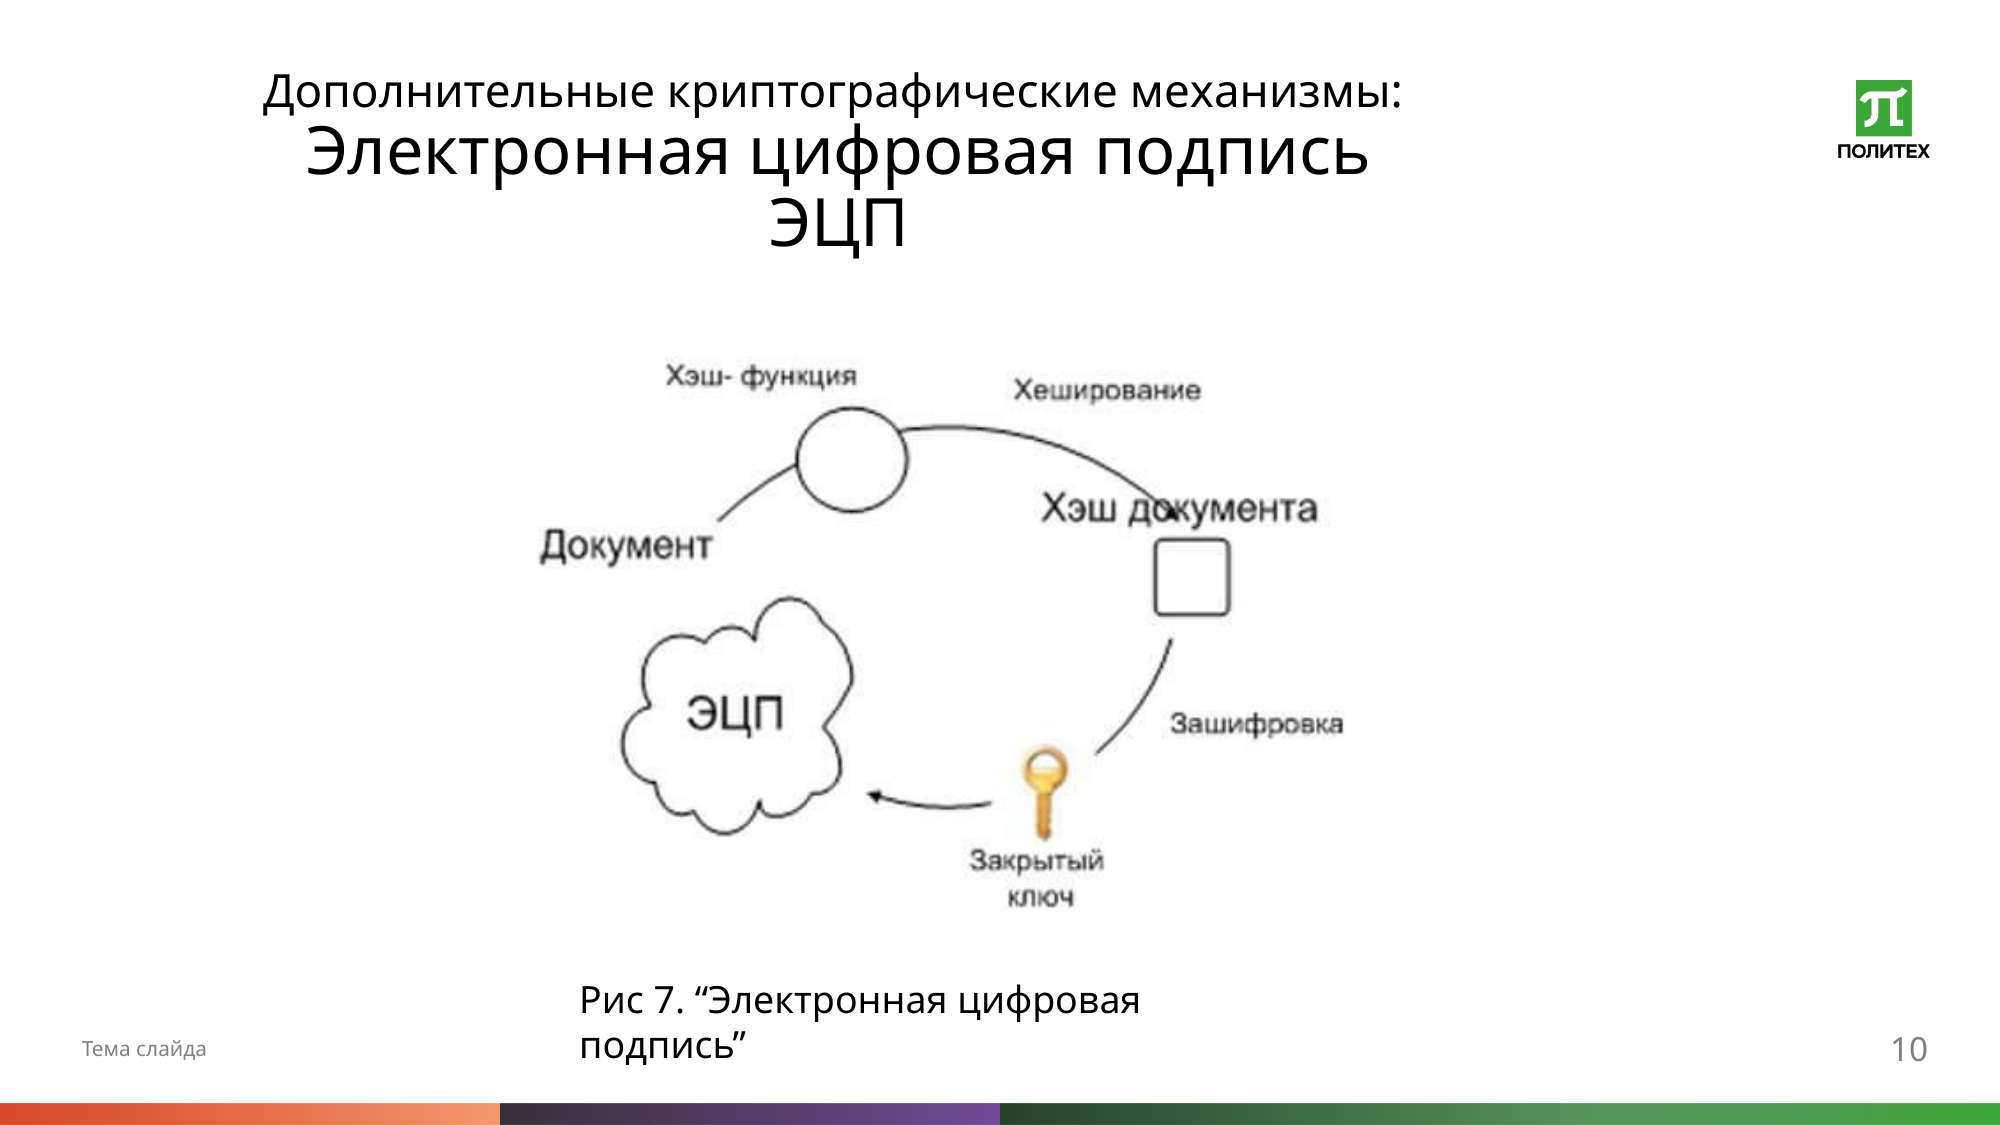

# Дополнительные криптографические механизмы: Электронная цифровая подпись ЭЦП
Рис 7. “Электронная цифровая подпись”
10
Тема слайда